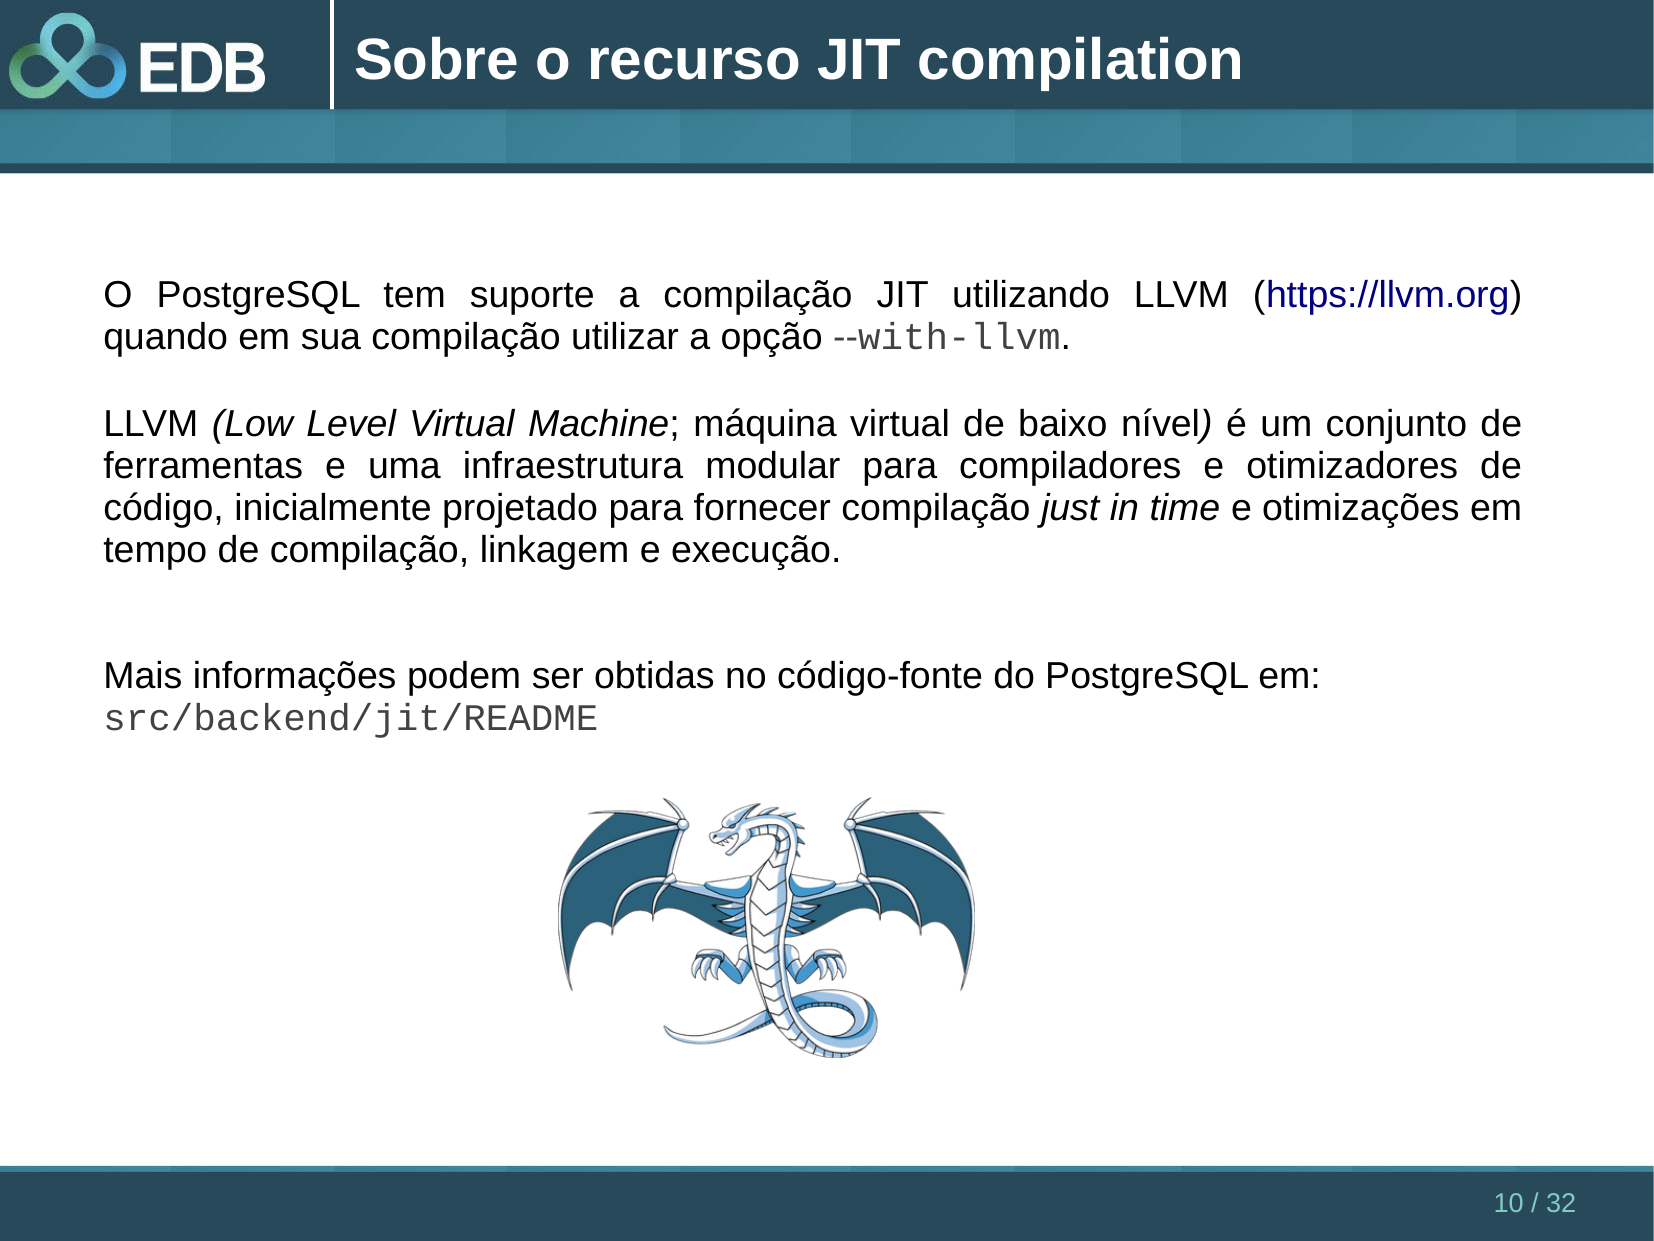

# Sobre o recurso JIT compilation
O PostgreSQL tem suporte a compilação JIT utilizando LLVM (https://llvm.org) quando em sua compilação utilizar a opção --with-llvm.
LLVM (Low Level Virtual Machine; máquina virtual de baixo nível) é um conjunto de ferramentas e uma infraestrutura modular para compiladores e otimizadores de código, inicialmente projetado para fornecer compilação just in time e otimizações em tempo de compilação, linkagem e execução.
Mais informações podem ser obtidas no código-fonte do PostgreSQL em: src/backend/jit/README